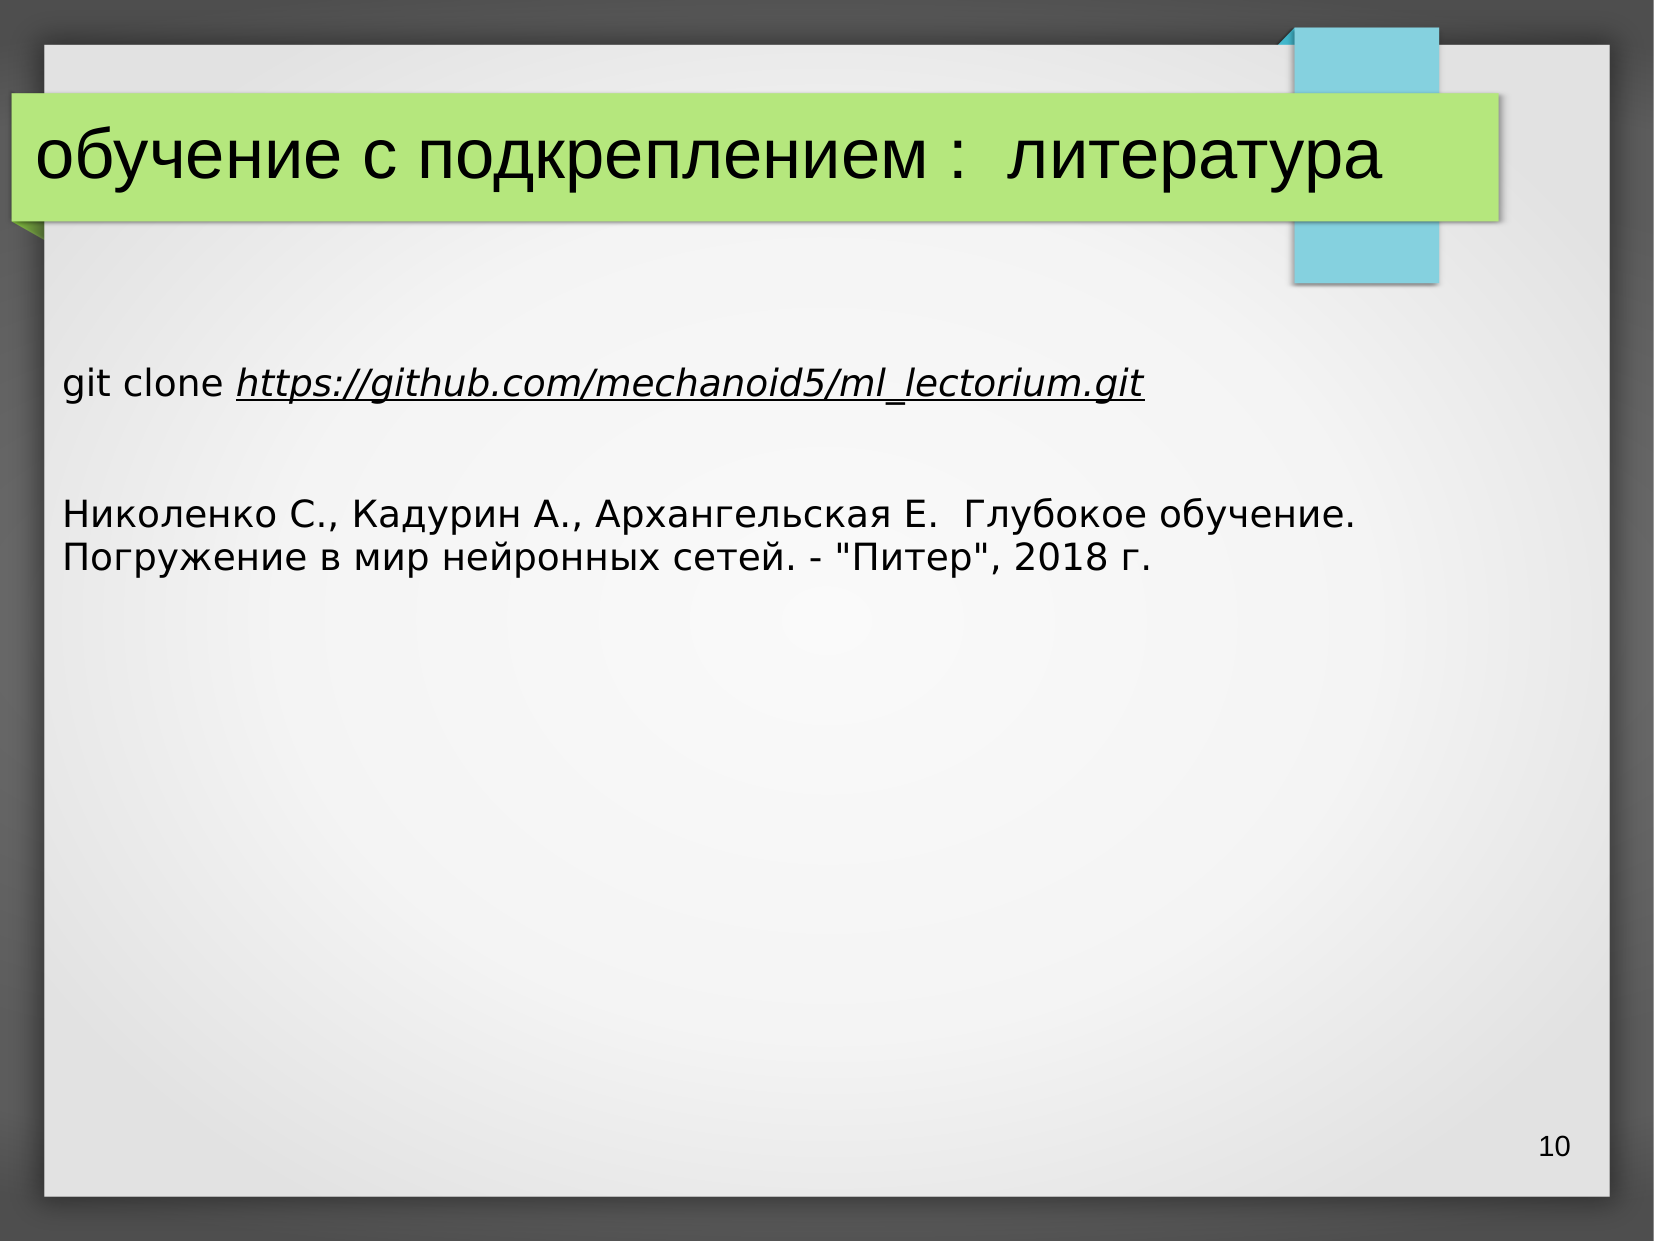

# обучение с подкреплением : литература
git clone https://github.com/mechanoid5/ml_lectorium.git
Николенко С., Кадурин А., Архангельская Е. Глубокое обучение. Погружение в мир нейронных сетей. - "Питер", 2018 г.
10